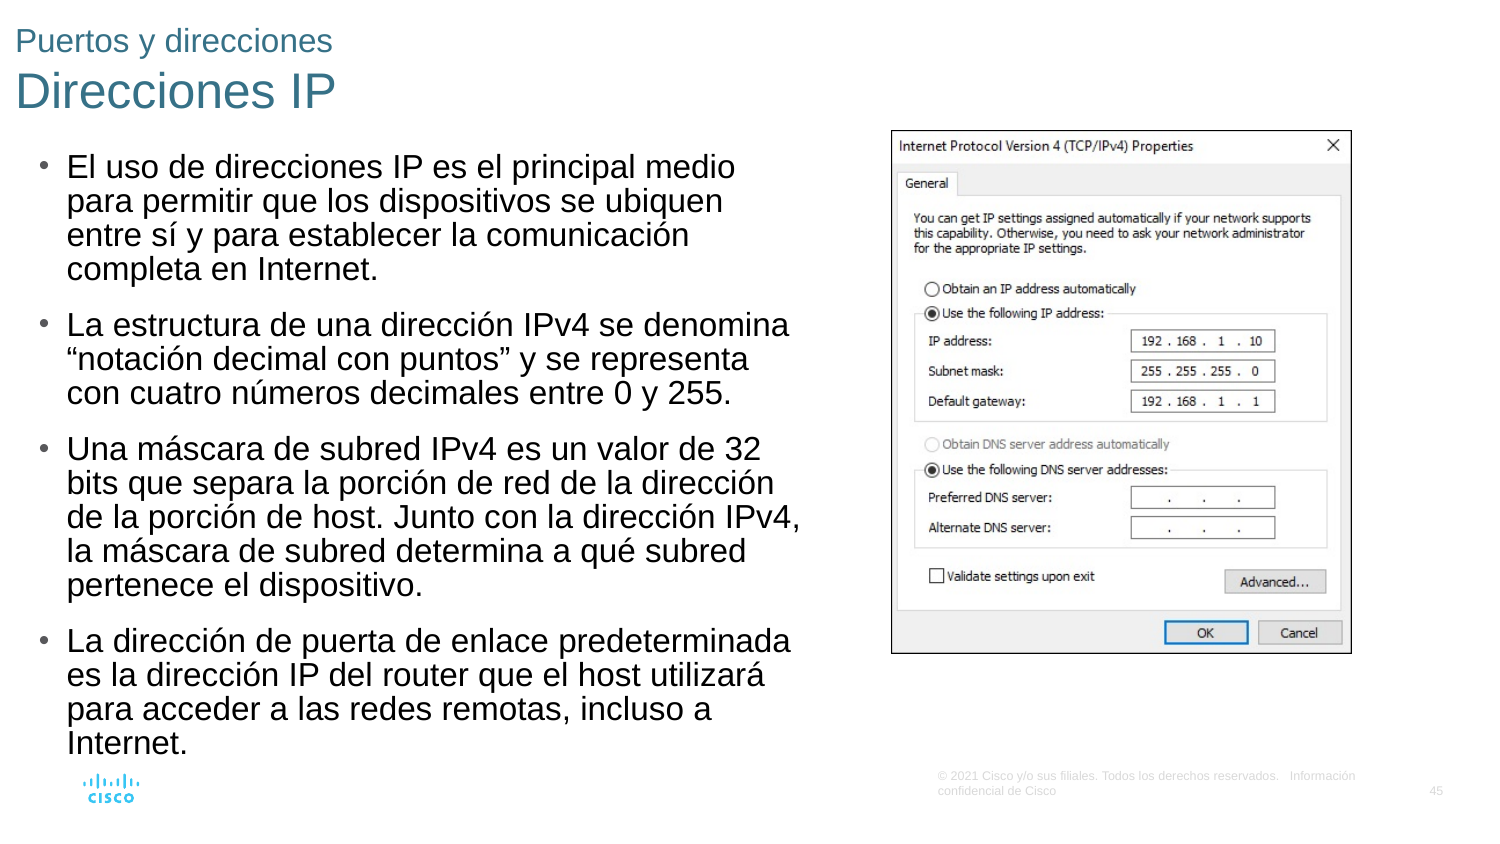

# Puertos y direcciones Direcciones IP
El uso de direcciones IP es el principal medio para permitir que los dispositivos se ubiquen entre sí y para establecer la comunicación completa en Internet.
La estructura de una dirección IPv4 se denomina “notación decimal con puntos” y se representa con cuatro números decimales entre 0 y 255.
Una máscara de subred IPv4 es un valor de 32 bits que separa la porción de red de la dirección de la porción de host. Junto con la dirección IPv4, la máscara de subred determina a qué subred pertenece el dispositivo.
La dirección de puerta de enlace predeterminada es la dirección IP del router que el host utilizará para acceder a las redes remotas, incluso a Internet.